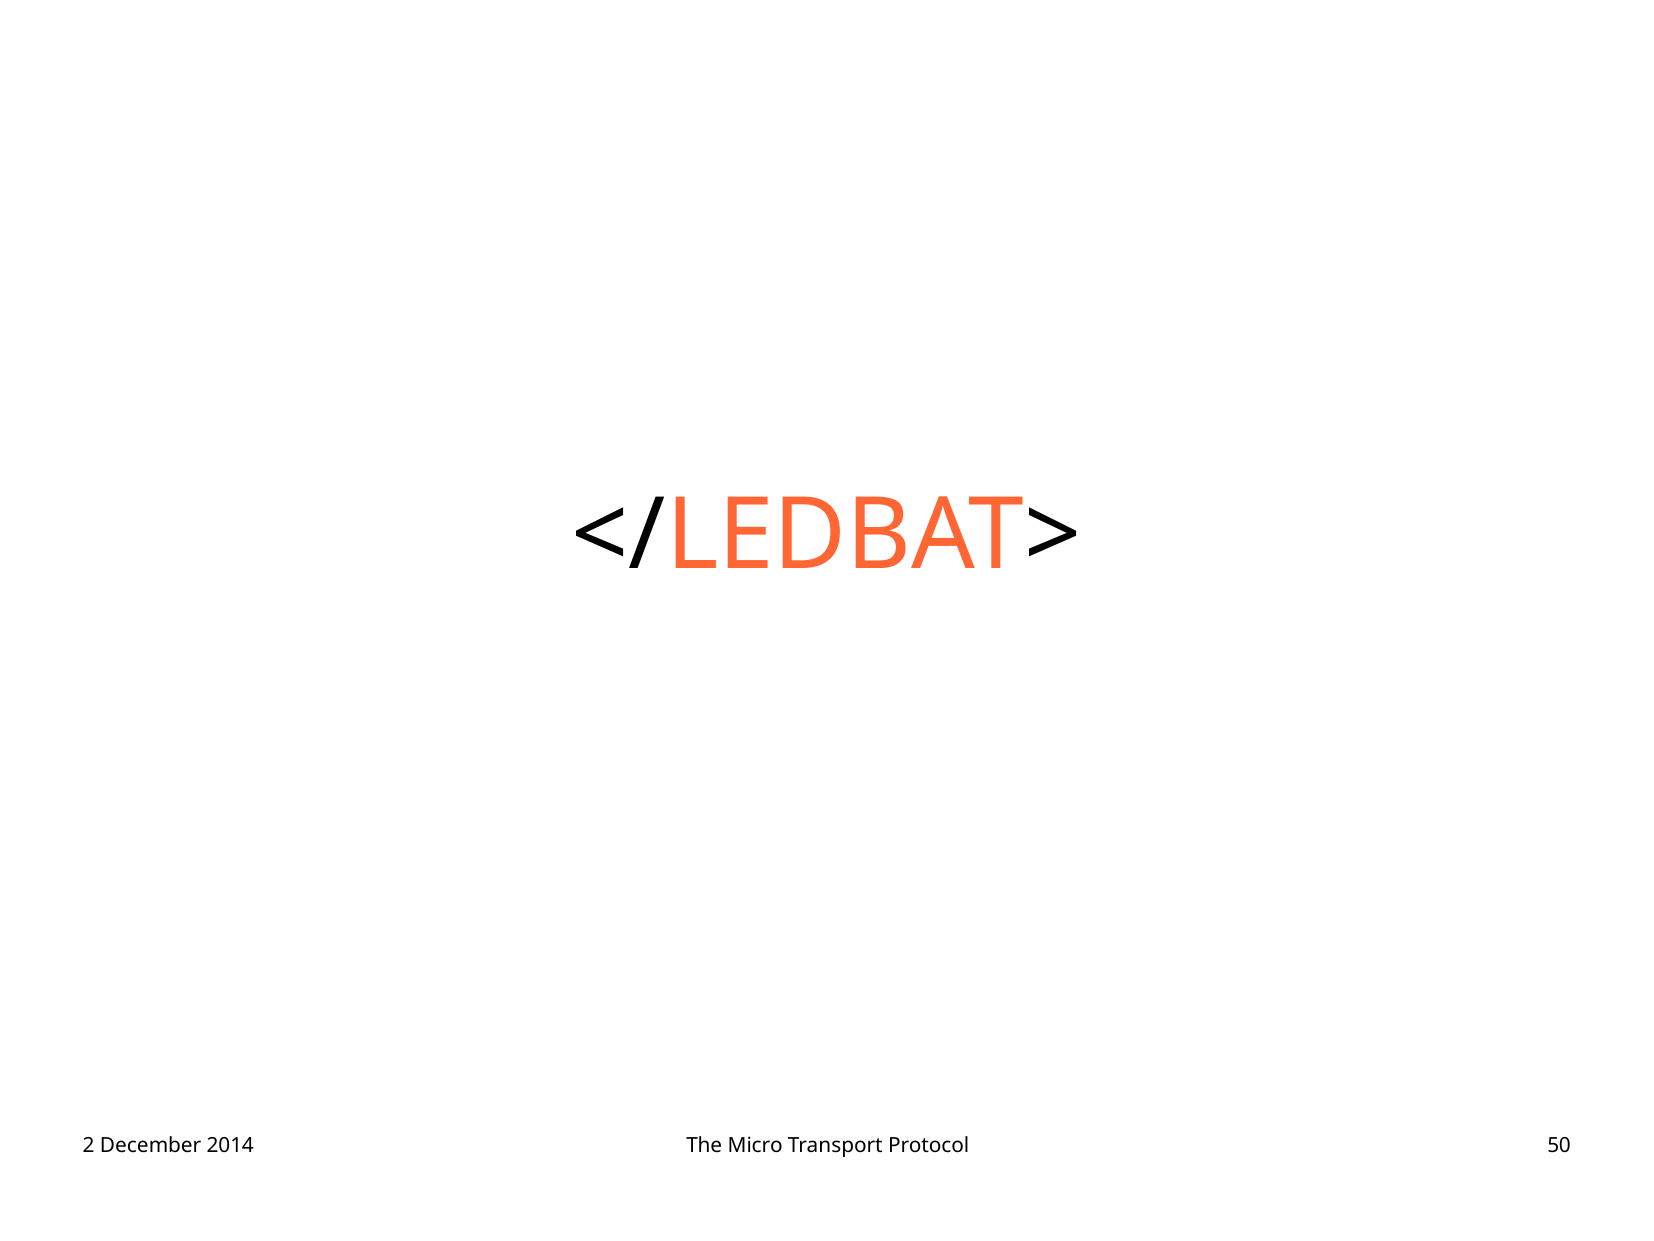

# </LEDBAT>
2 December 2014
The Micro Transport Protocol
50